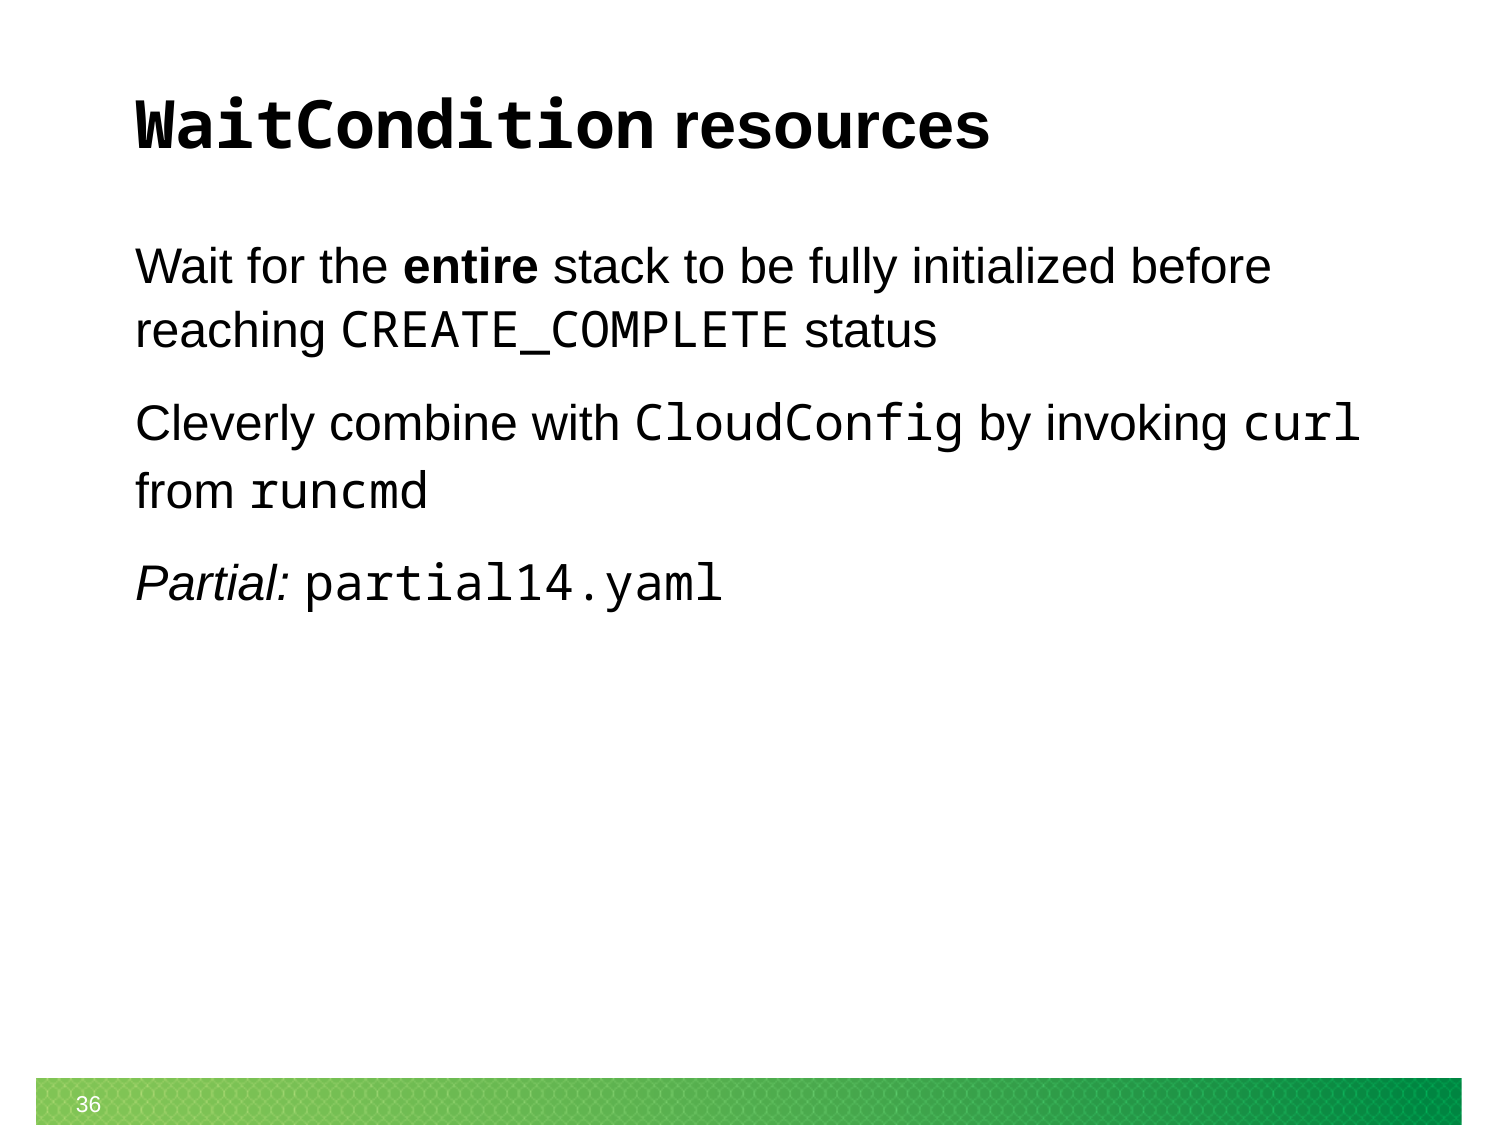

# WaitCondition resources
Wait for the entire stack to be fully initialized before reaching CREATE_COMPLETE status
Cleverly combine with CloudConfig by invoking curl from runcmd
Partial: partial14.yaml